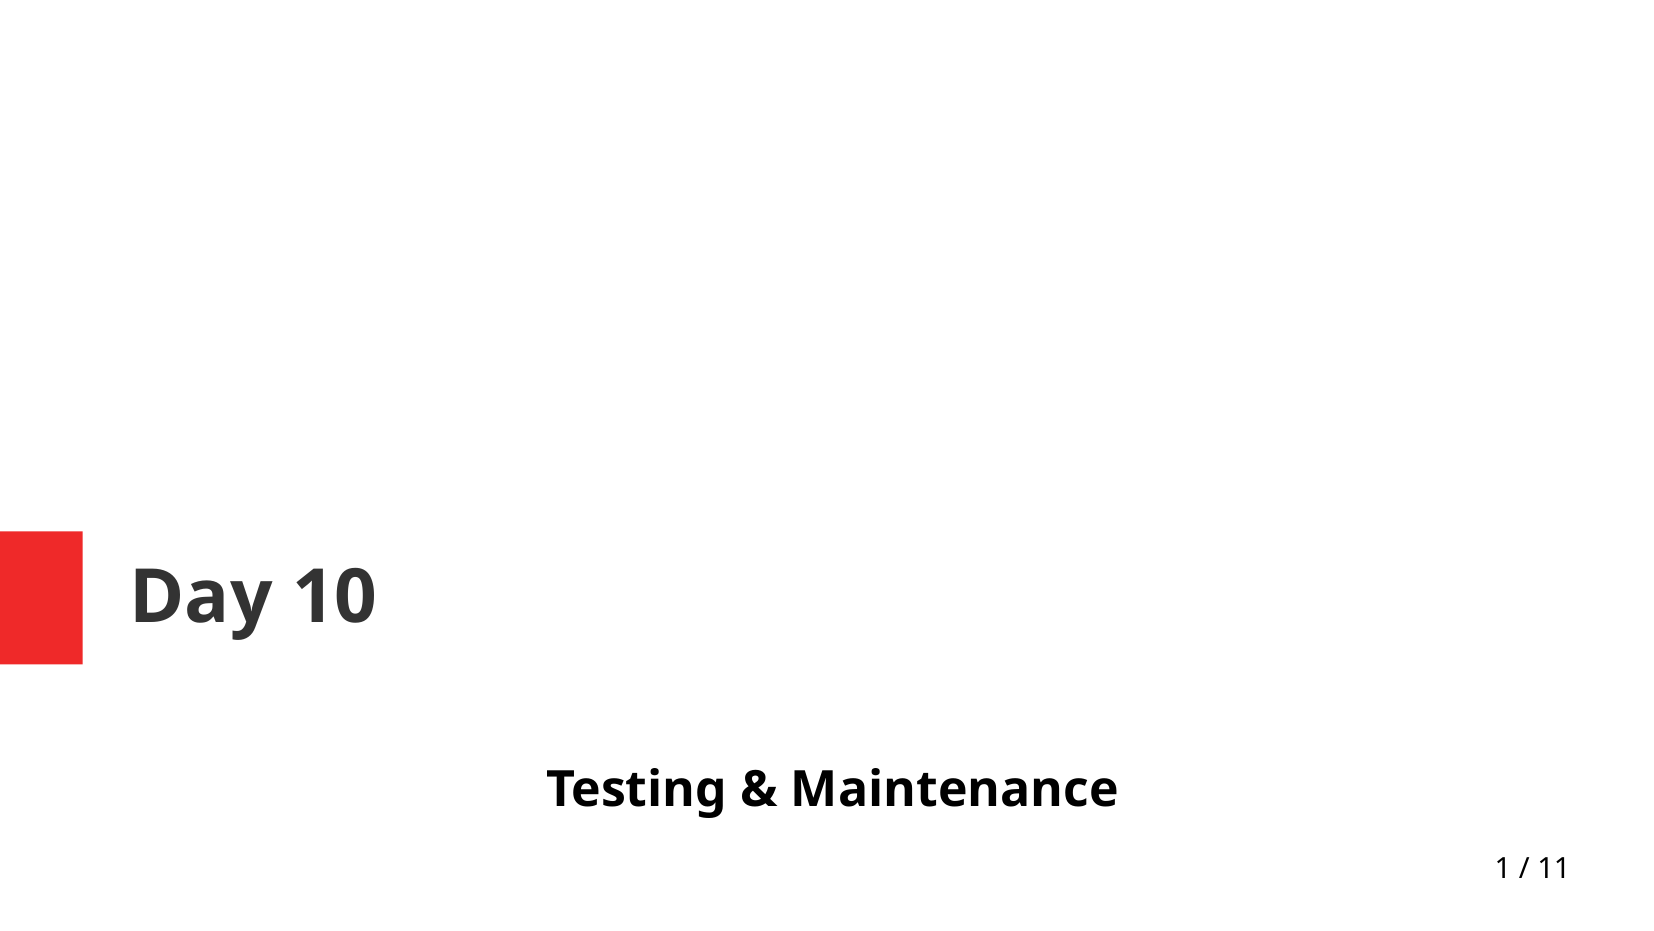

# Day 10
Testing & Maintenance
1